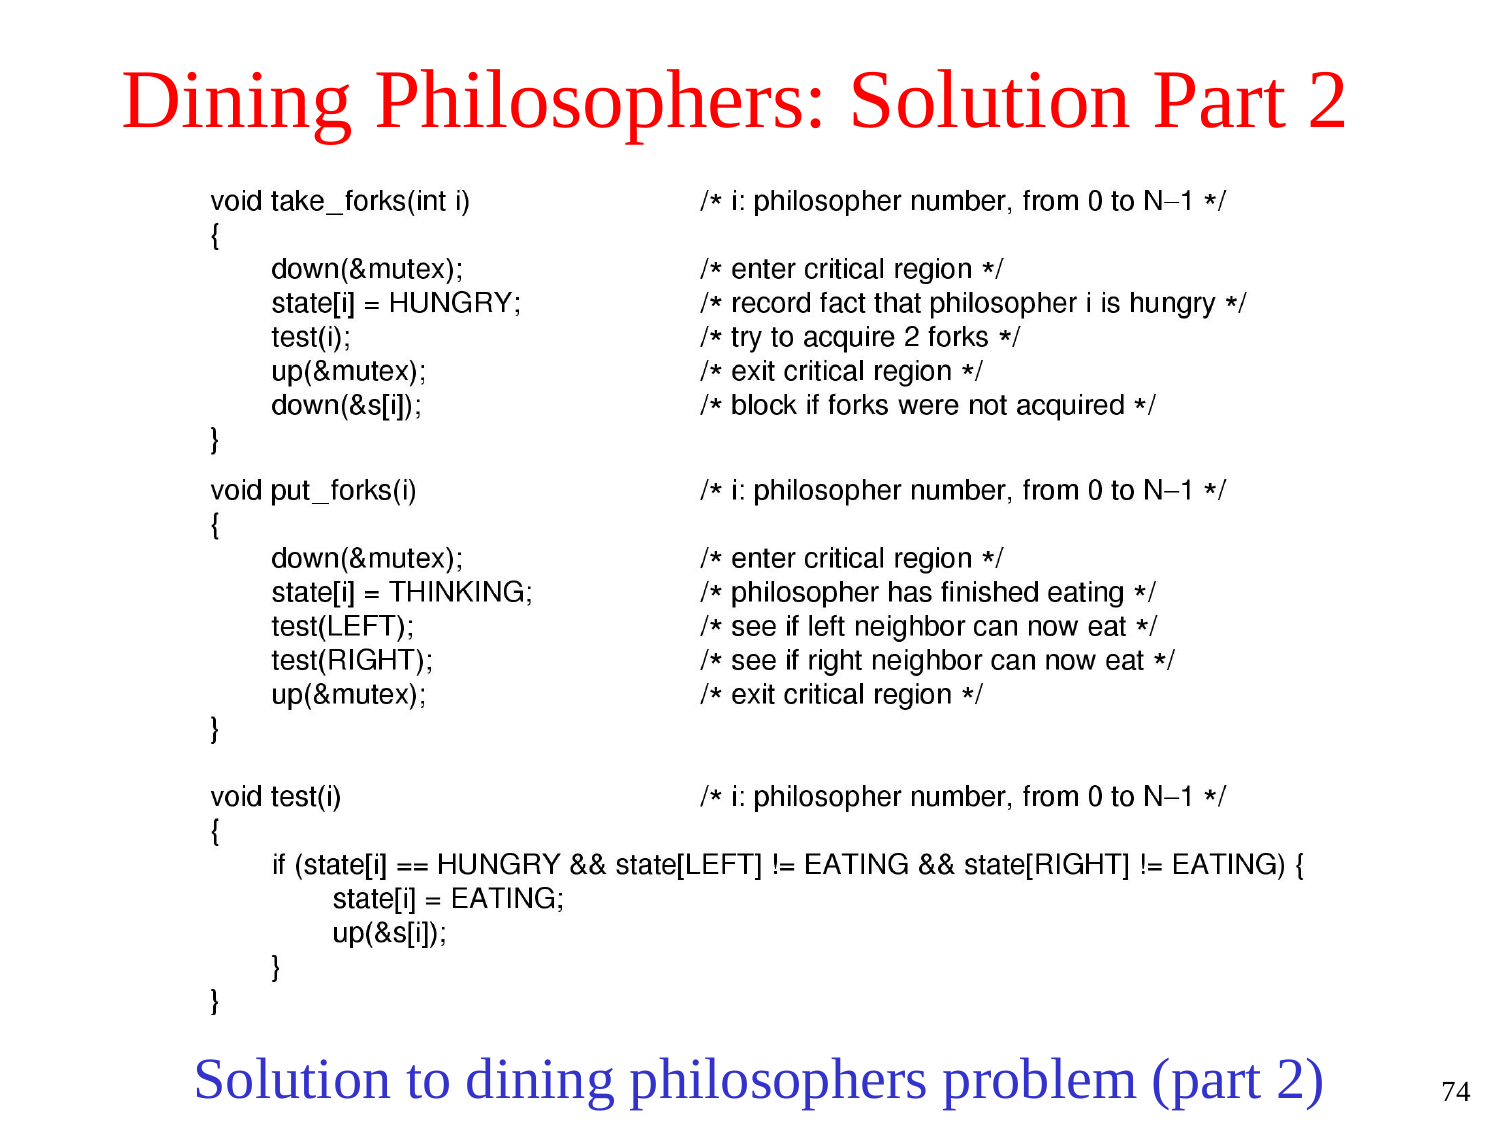

Dining Philosophers: Solution Part 2
Solution to dining philosophers problem (part 2)